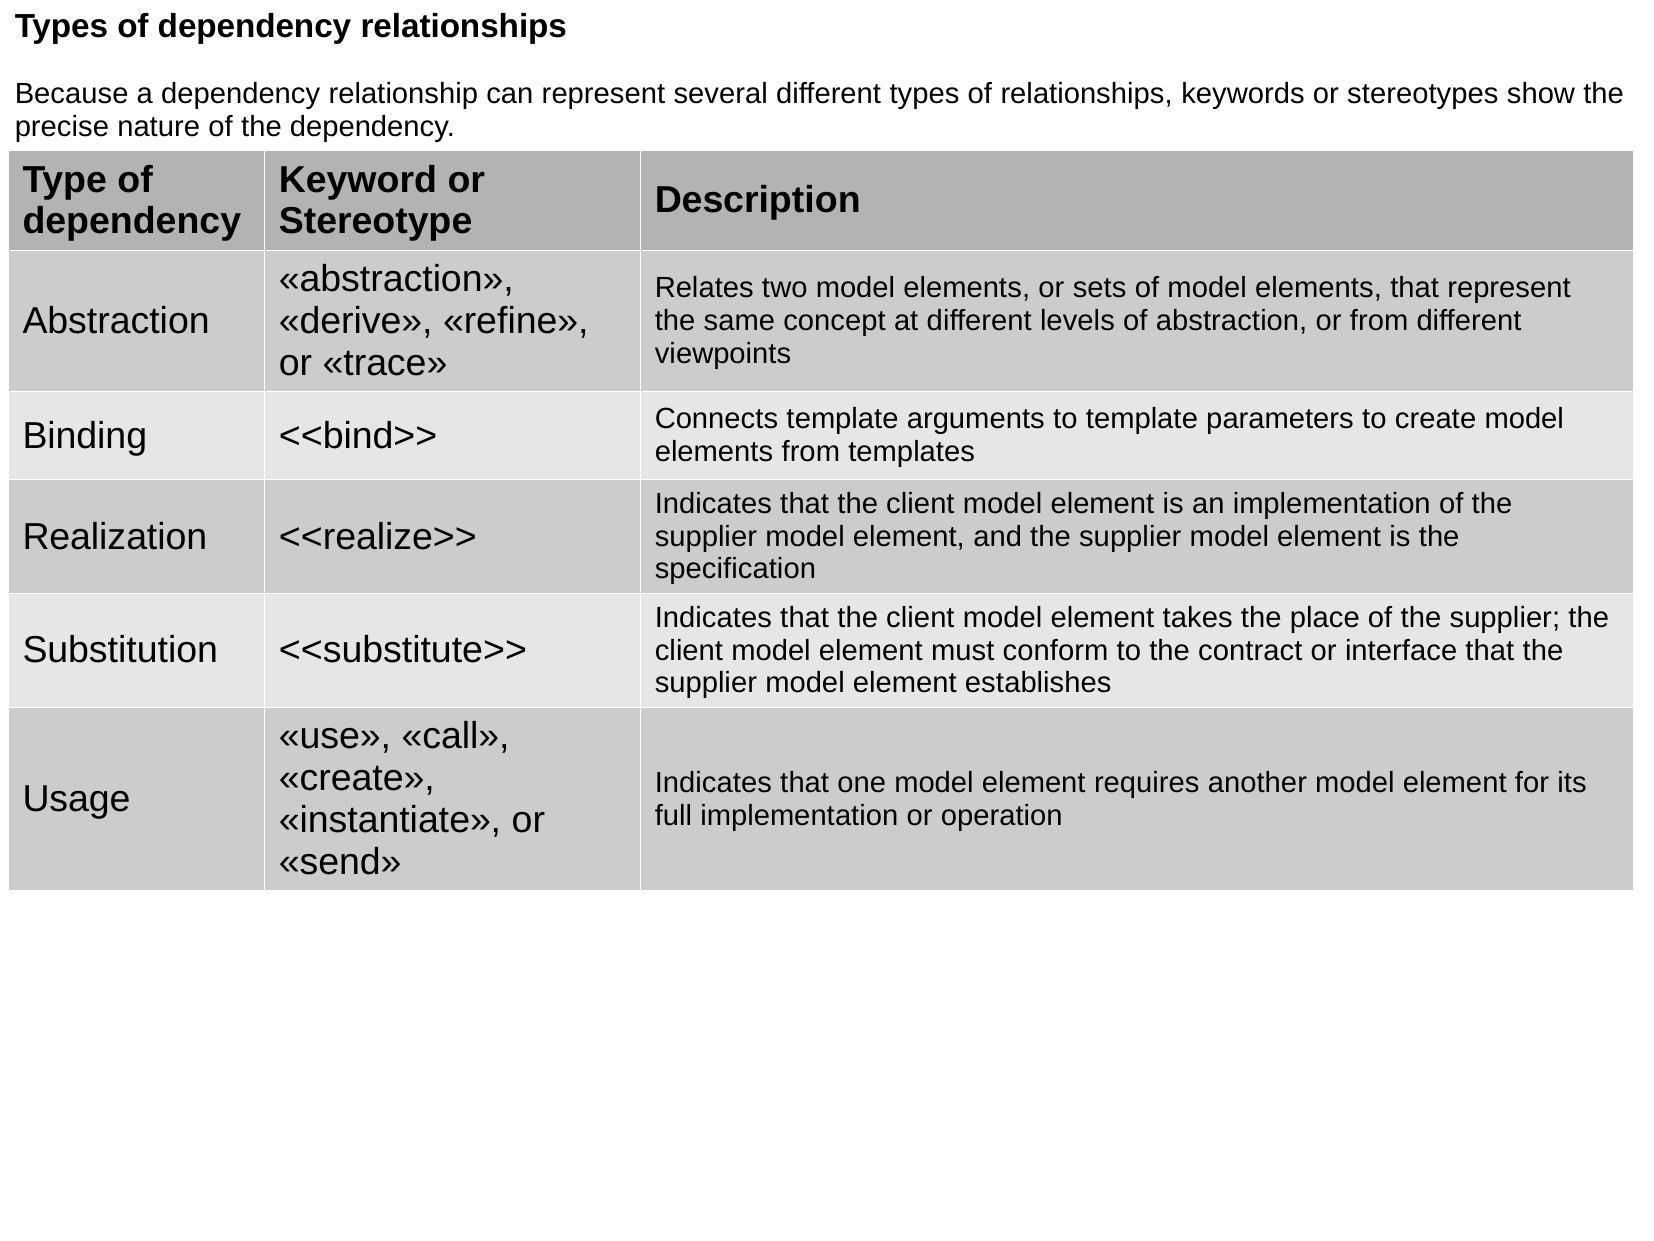

Types of dependency relationships
Because a dependency relationship can represent several different types of relationships, keywords or stereotypes show the precise nature of the dependency.
| Type of dependency | Keyword or Stereotype | Description |
| --- | --- | --- |
| Abstraction | «abstraction», «derive», «refine», or «trace» | Relates two model elements, or sets of model elements, that represent the same concept at different levels of abstraction, or from different viewpoints |
| Binding | <<bind>> | Connects template arguments to template parameters to create model elements from templates |
| Realization | <<realize>> | Indicates that the client model element is an implementation of the supplier model element, and the supplier model element is the specification |
| Substitution | <<substitute>> | Indicates that the client model element takes the place of the supplier; the client model element must conform to the contract or interface that the supplier model element establishes |
| Usage | «use», «call», «create», «instantiate», or «send» | Indicates that one model element requires another model element for its full implementation or operation |